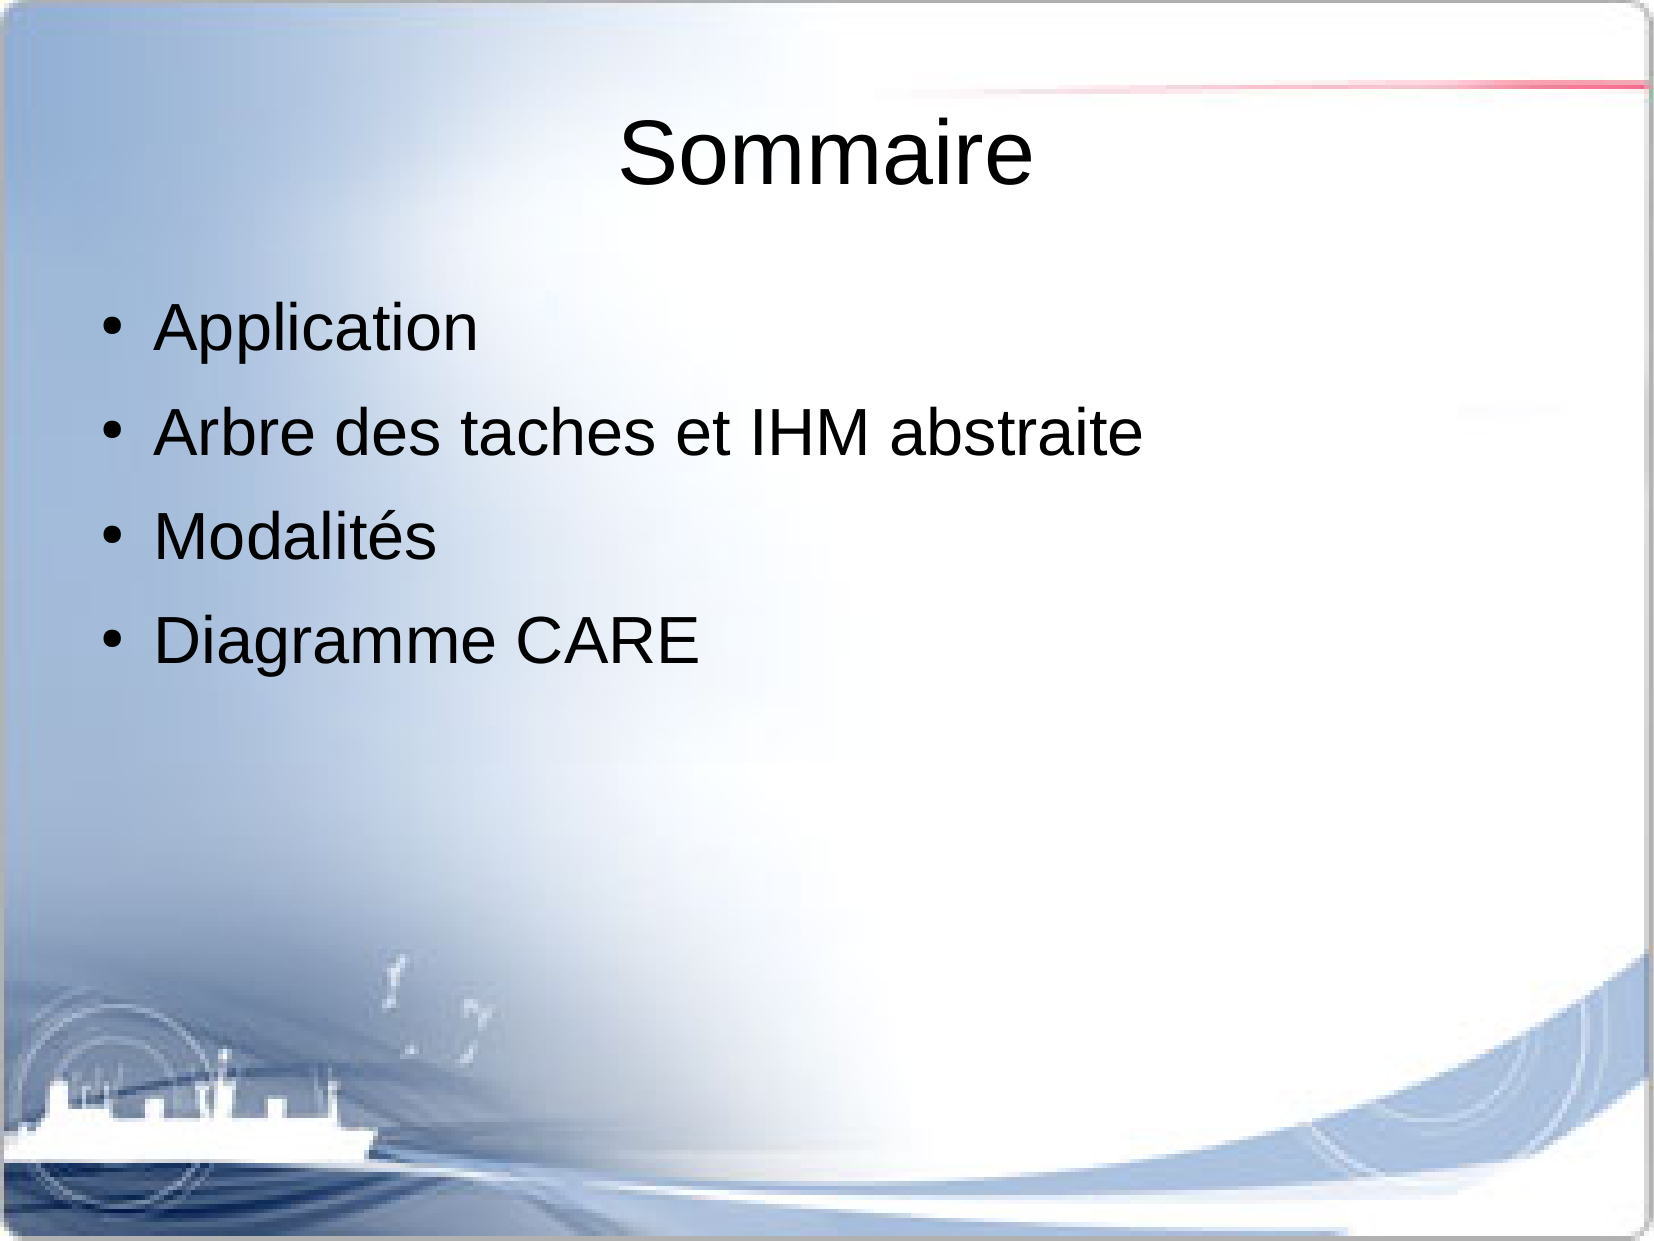

# Sommaire
Application
Arbre des taches et IHM abstraite
Modalités
Diagramme CARE